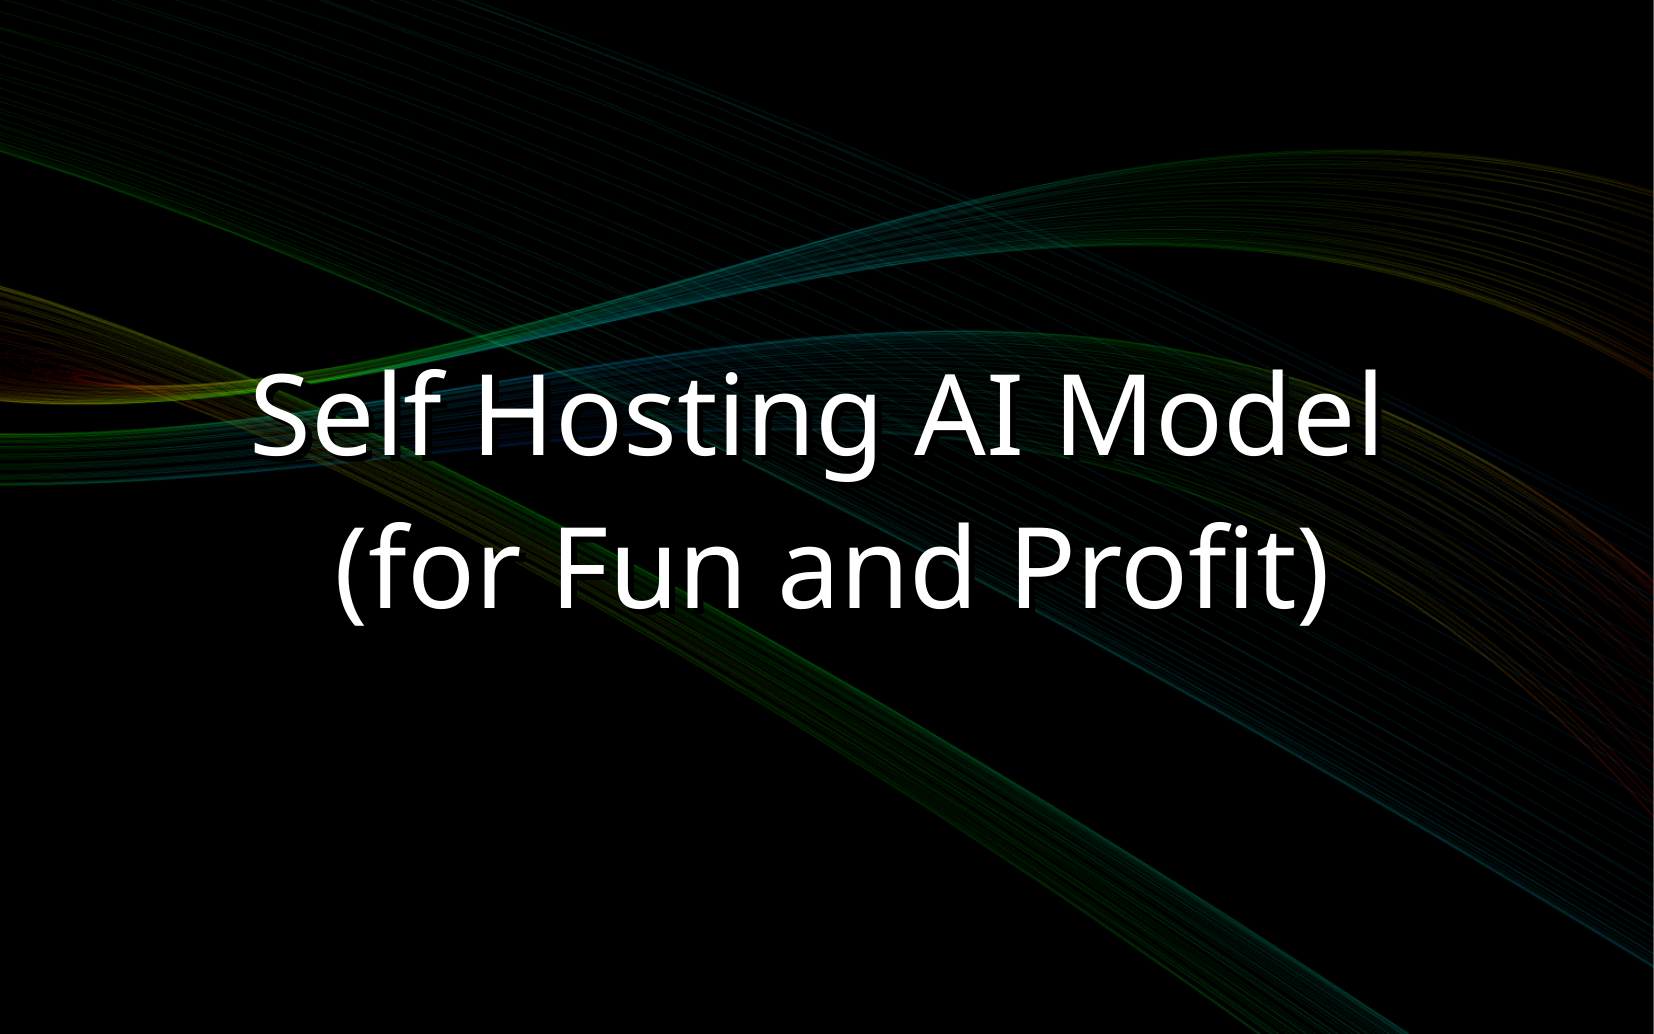

# Self Hosting AI Model (for Fun and Profit)